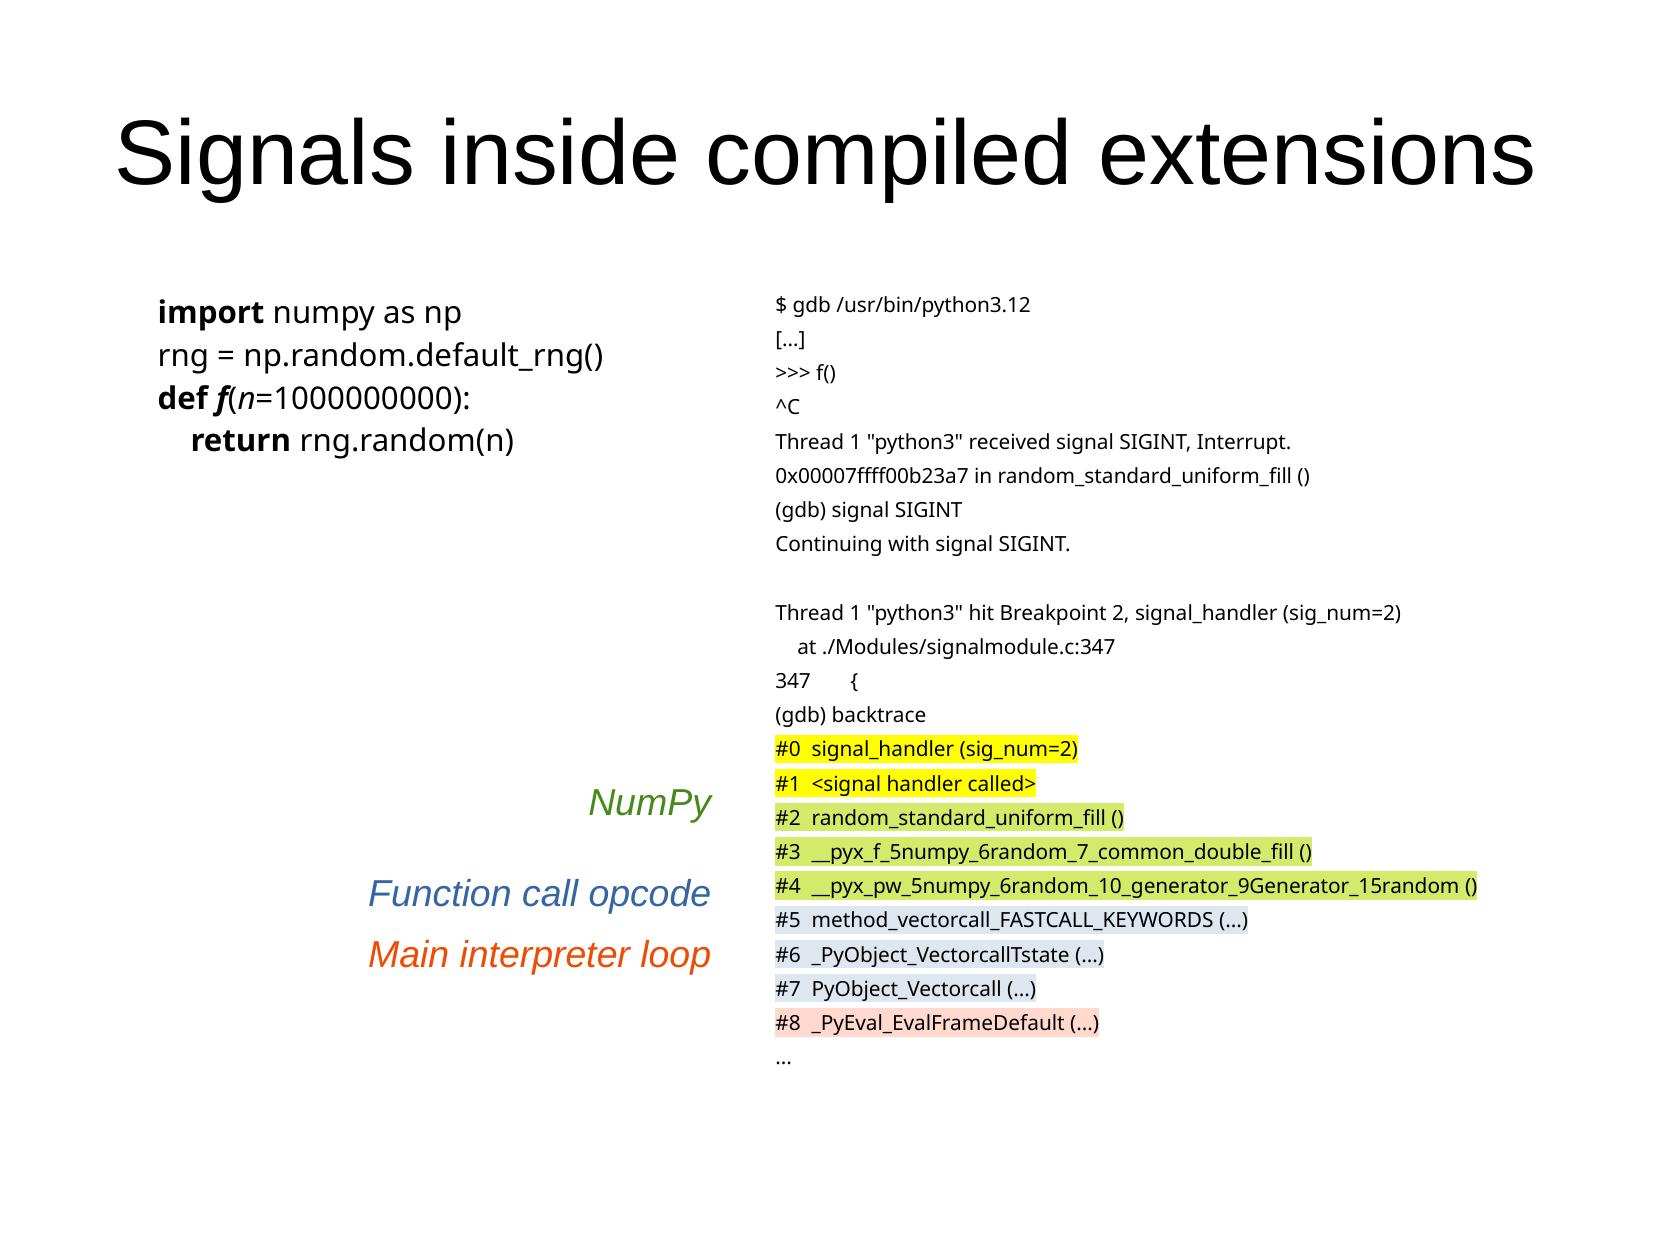

# Signals inside compiled extensions
import numpy as np
rng = np.random.default_rng()
def f(n=1000000000):
 return rng.random(n)
$ gdb /usr/bin/python3.12
[…]
>>> f()
^C
Thread 1 "python3" received signal SIGINT, Interrupt.
0x00007ffff00b23a7 in random_standard_uniform_fill ()
(gdb) signal SIGINT
Continuing with signal SIGINT.
Thread 1 "python3" hit Breakpoint 2, signal_handler (sig_num=2)
 at ./Modules/signalmodule.c:347
347	{
(gdb) backtrace
#0 signal_handler (sig_num=2)
#1 <signal handler called>
#2 random_standard_uniform_fill ()
#3 __pyx_f_5numpy_6random_7_common_double_fill ()
#4 __pyx_pw_5numpy_6random_10_generator_9Generator_15random ()
#5 method_vectorcall_FASTCALL_KEYWORDS (...)
#6 _PyObject_VectorcallTstate (...)
#7 PyObject_Vectorcall (...)
#8 _PyEval_EvalFrameDefault (...)
...
NumPy
Function call opcode
Main interpreter loop